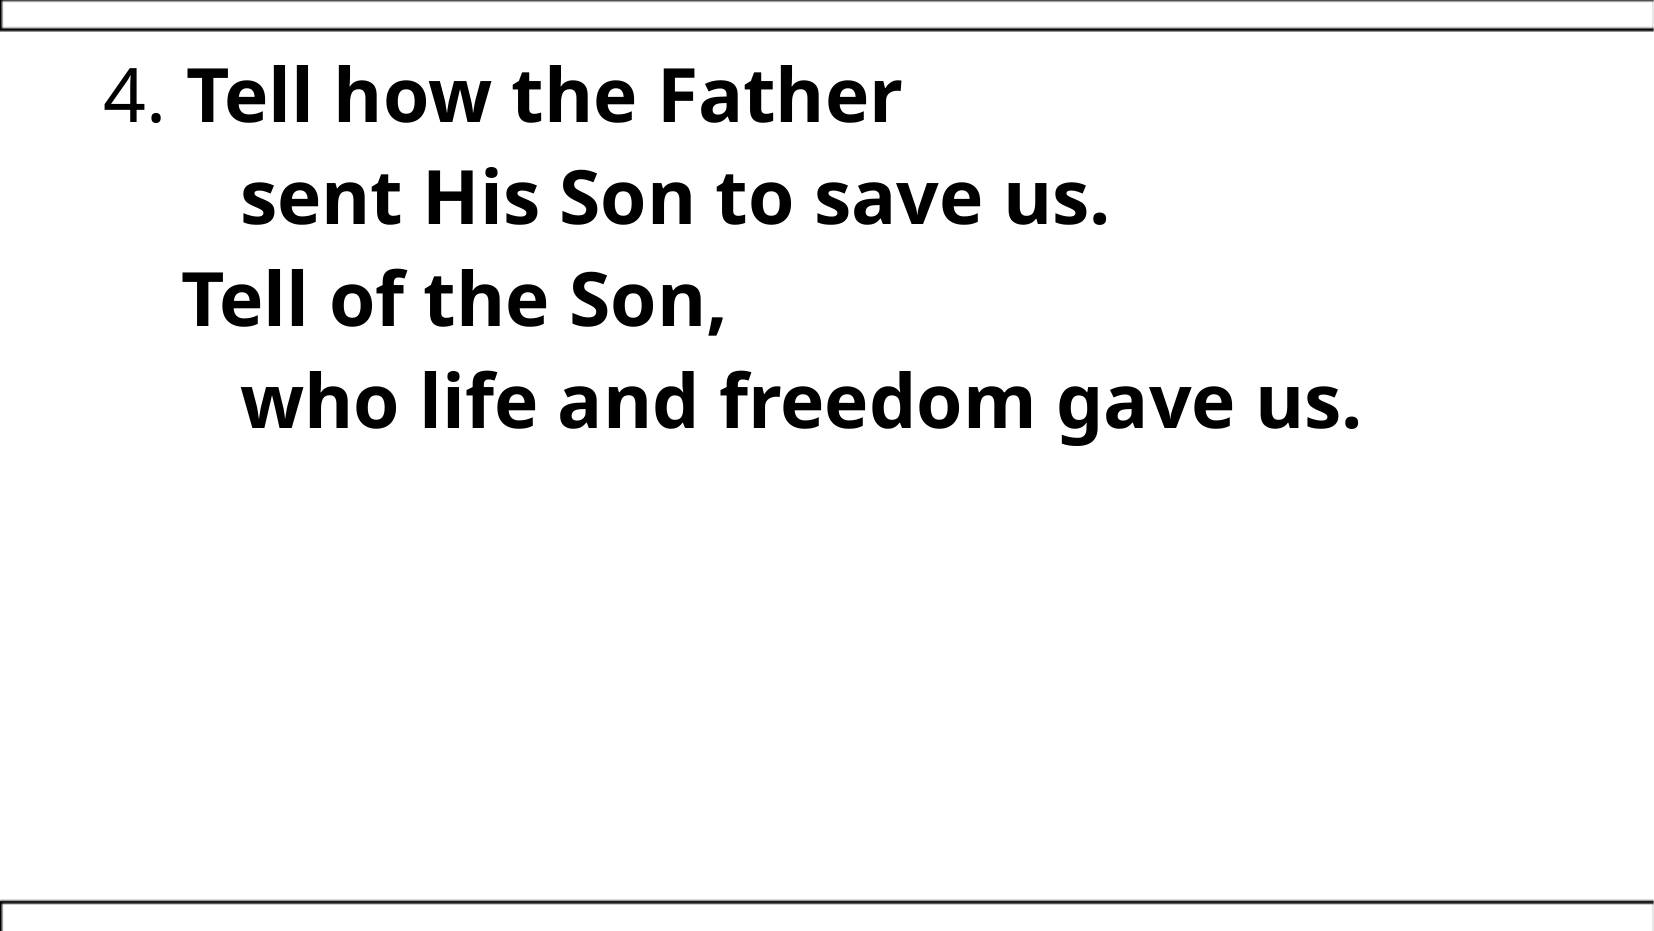

4. Tell how the Father
 sent His Son to save us.
 Tell of the Son,
 who life and freedom gave us.